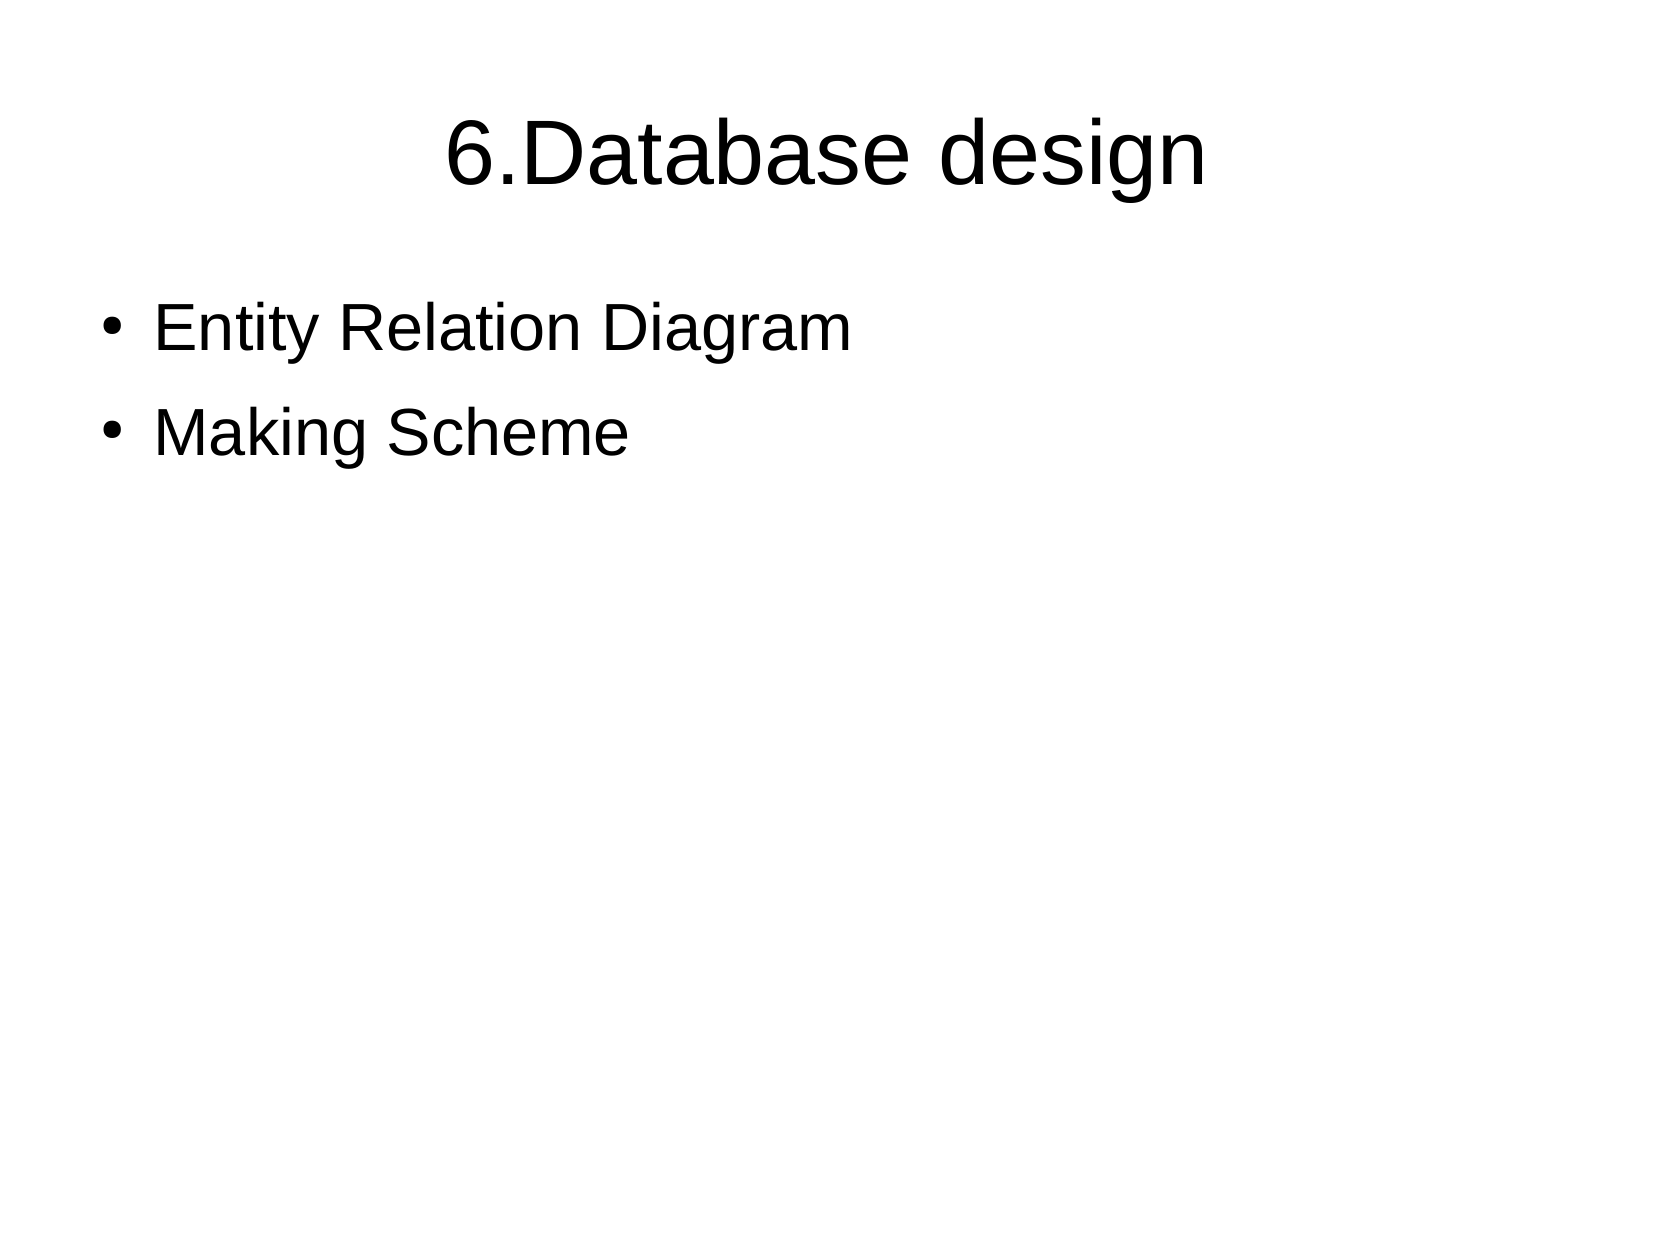

# 6.Database design
Entity Relation Diagram
Making Scheme